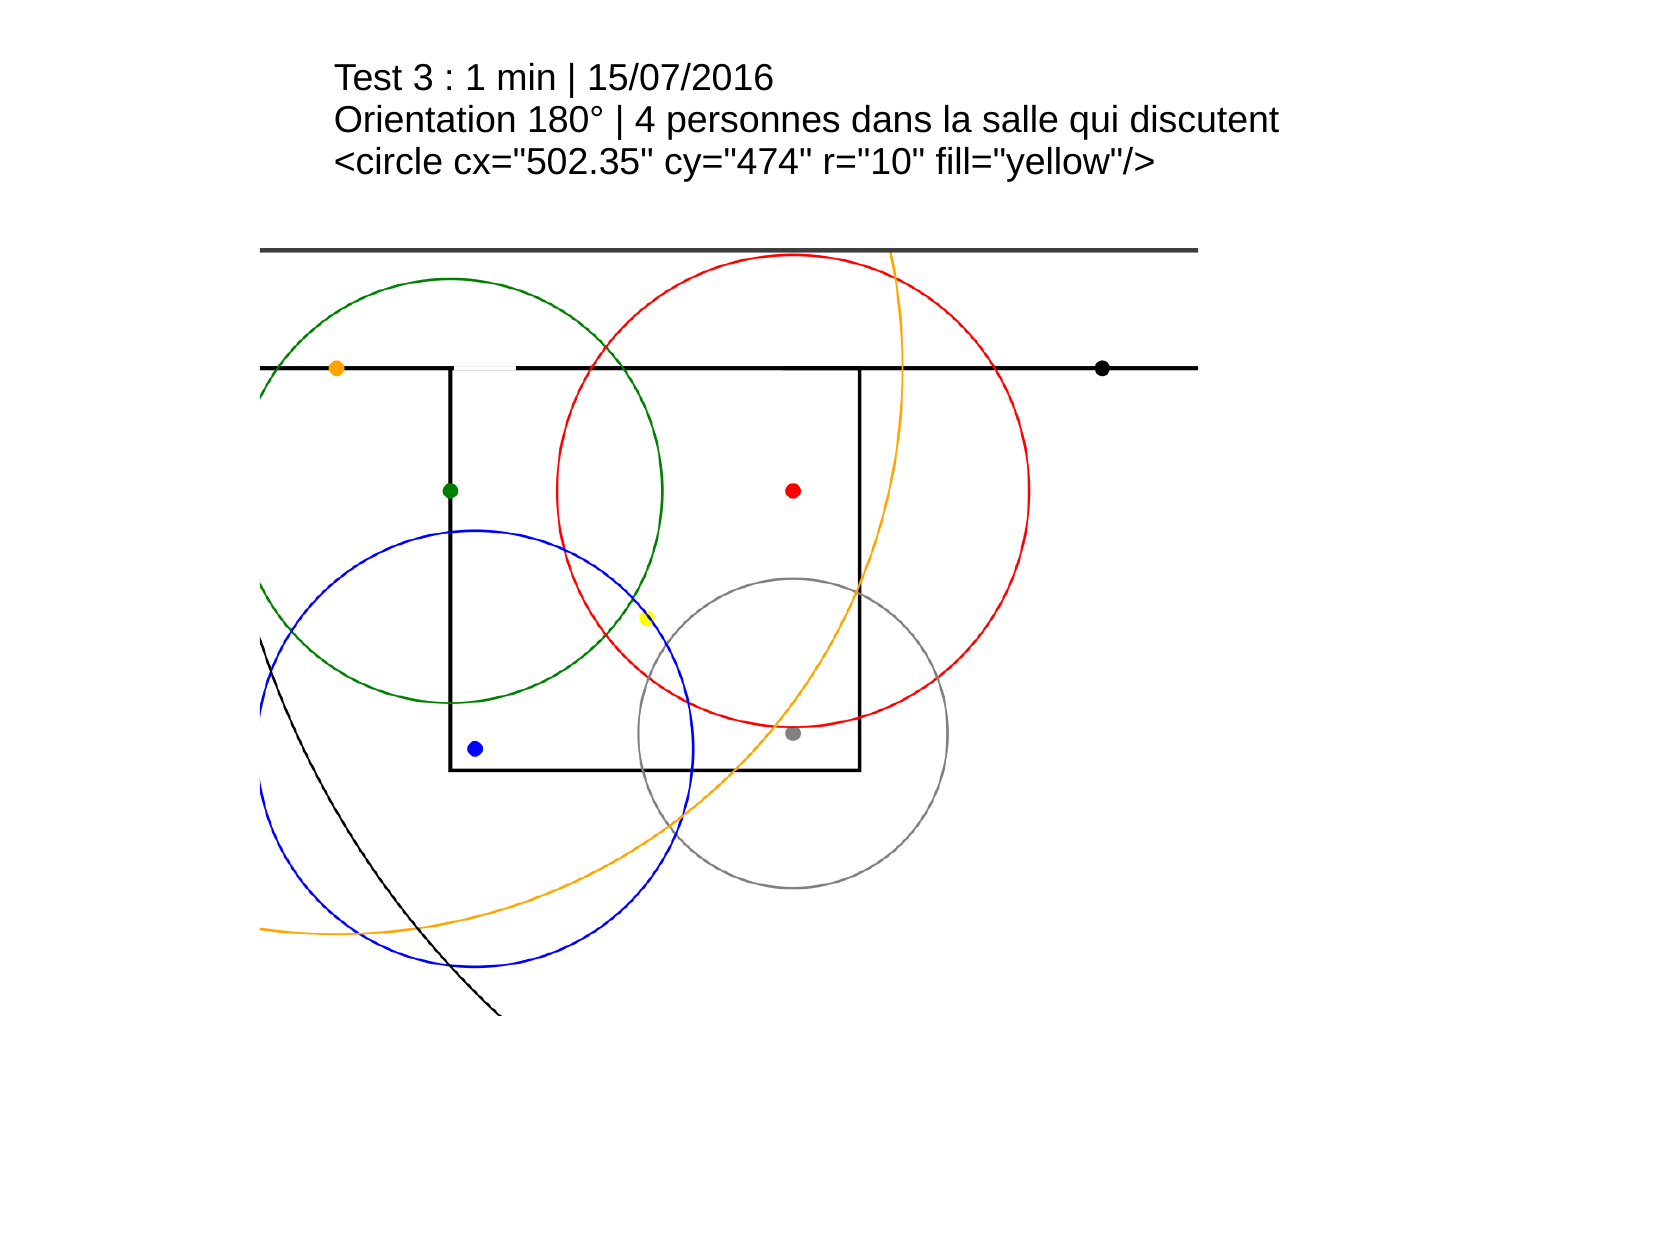

Test 3 : 1 min | 15/07/2016
Orientation 180° | 4 personnes dans la salle qui discutent
<circle cx="502.35" cy="474" r="10" fill="yellow"/>